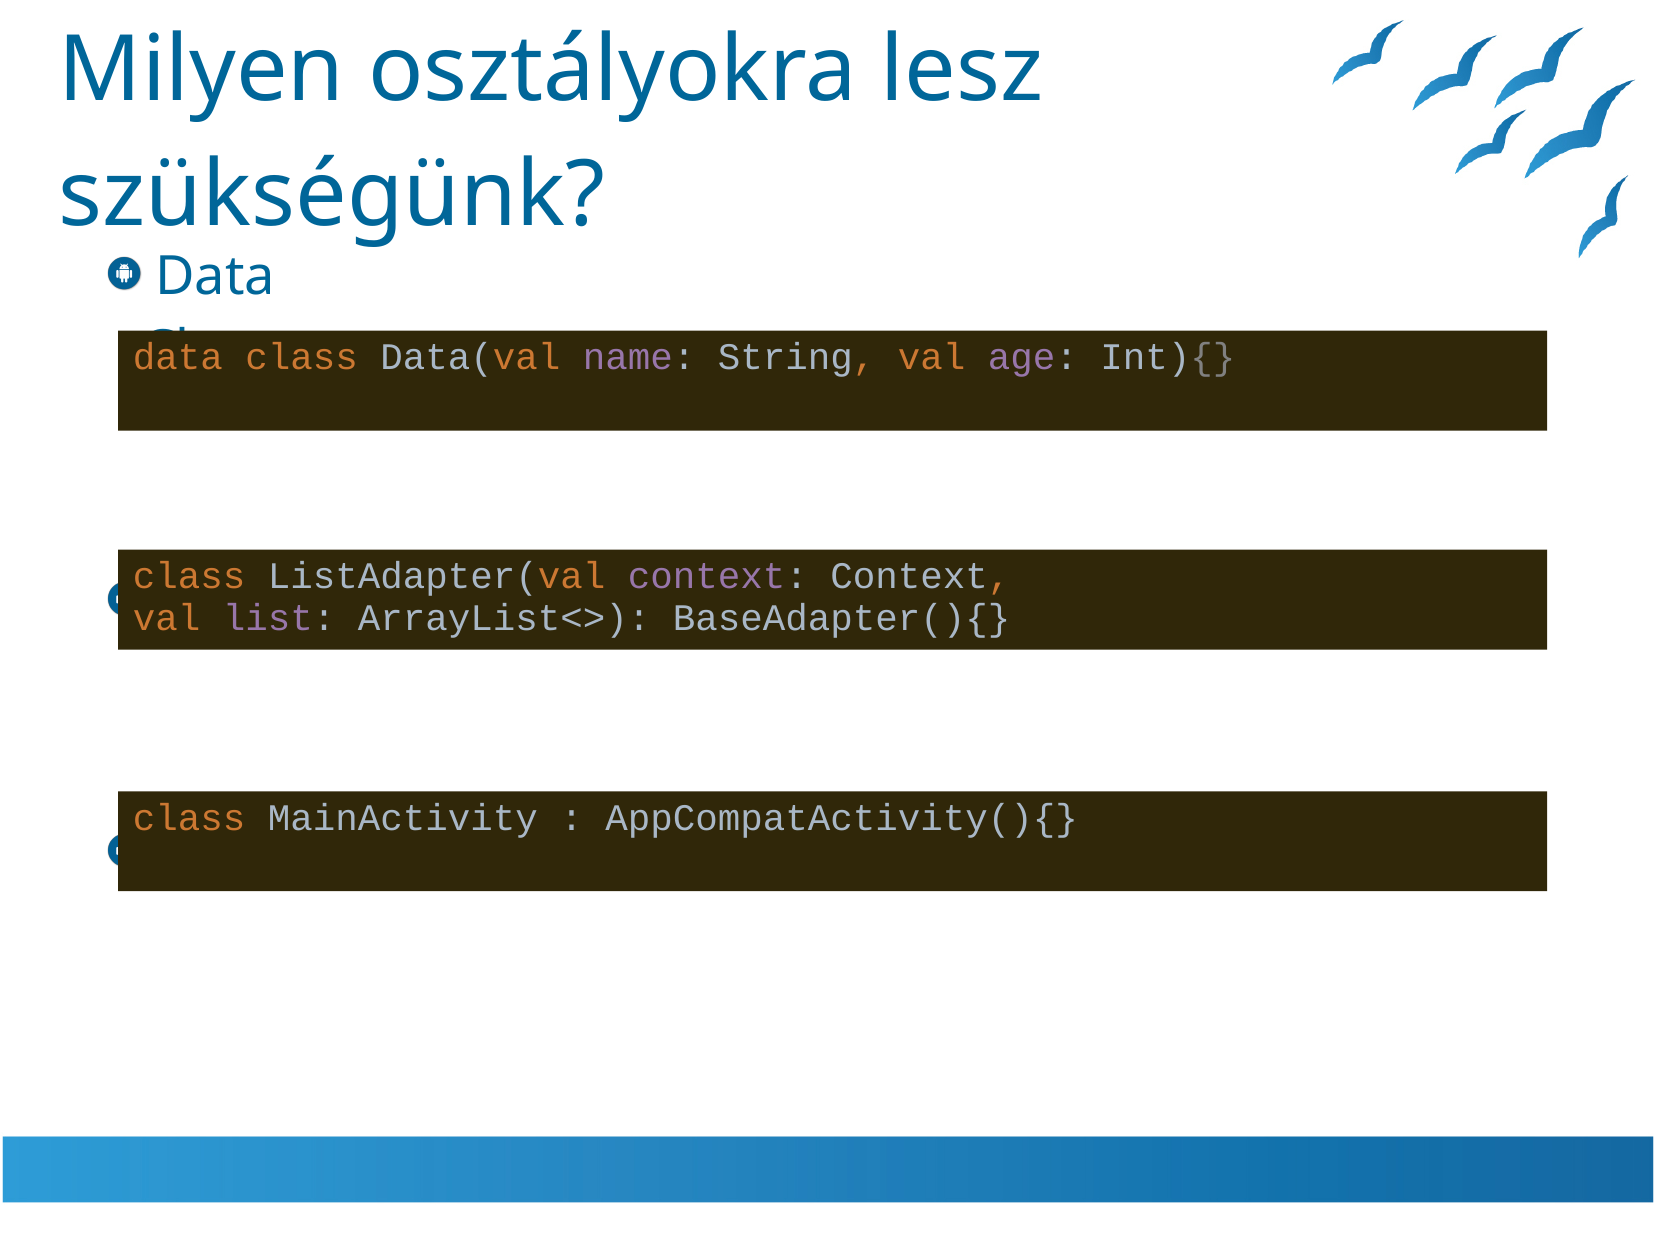

# Milyen osztályokra lesz szükségünk?
 Data Class:
 Adapter:
 Activity
data class Data(val name: String, val age: Int){}
class ListAdapter(val context: Context,
val list: ArrayList<>): BaseAdapter(){}
class MainActivity : AppCompatActivity(){}